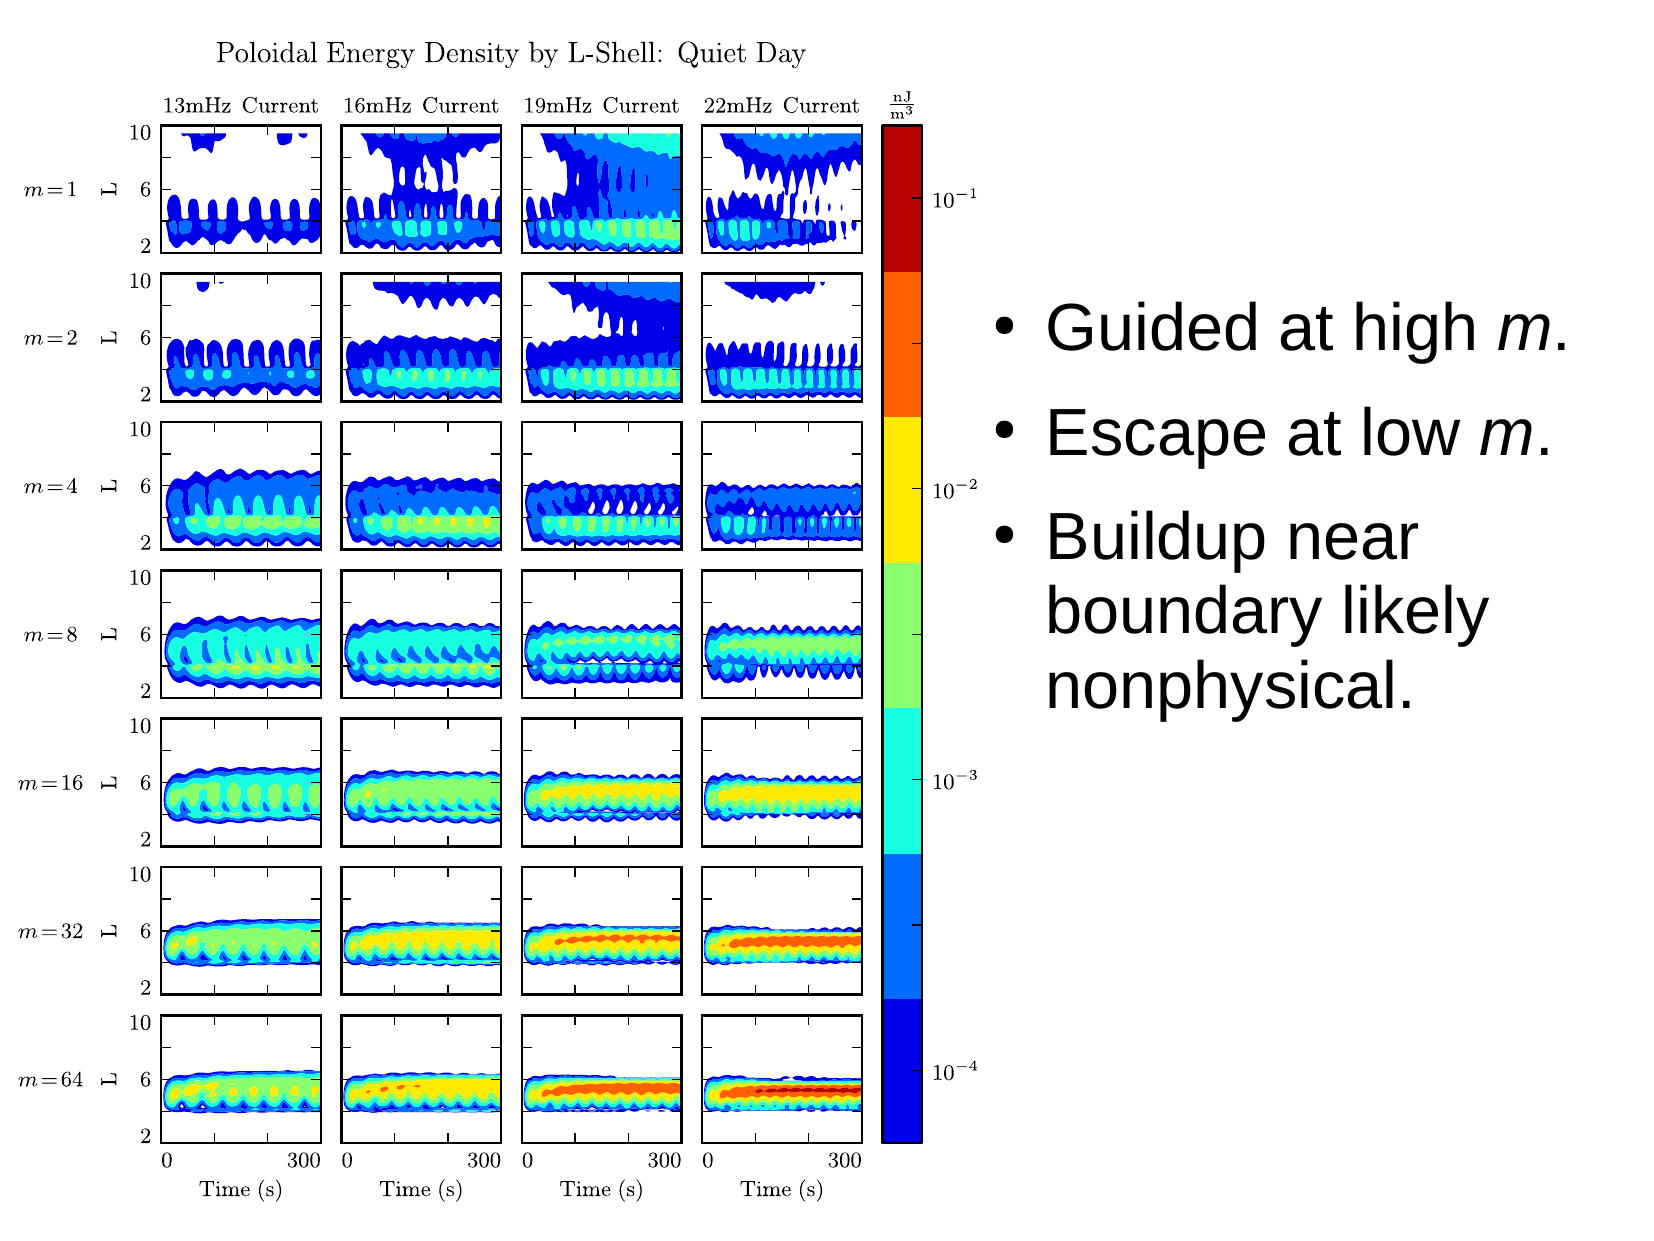

#
Guided at high m.
Escape at low m.
Buildup near boundary likely nonphysical.